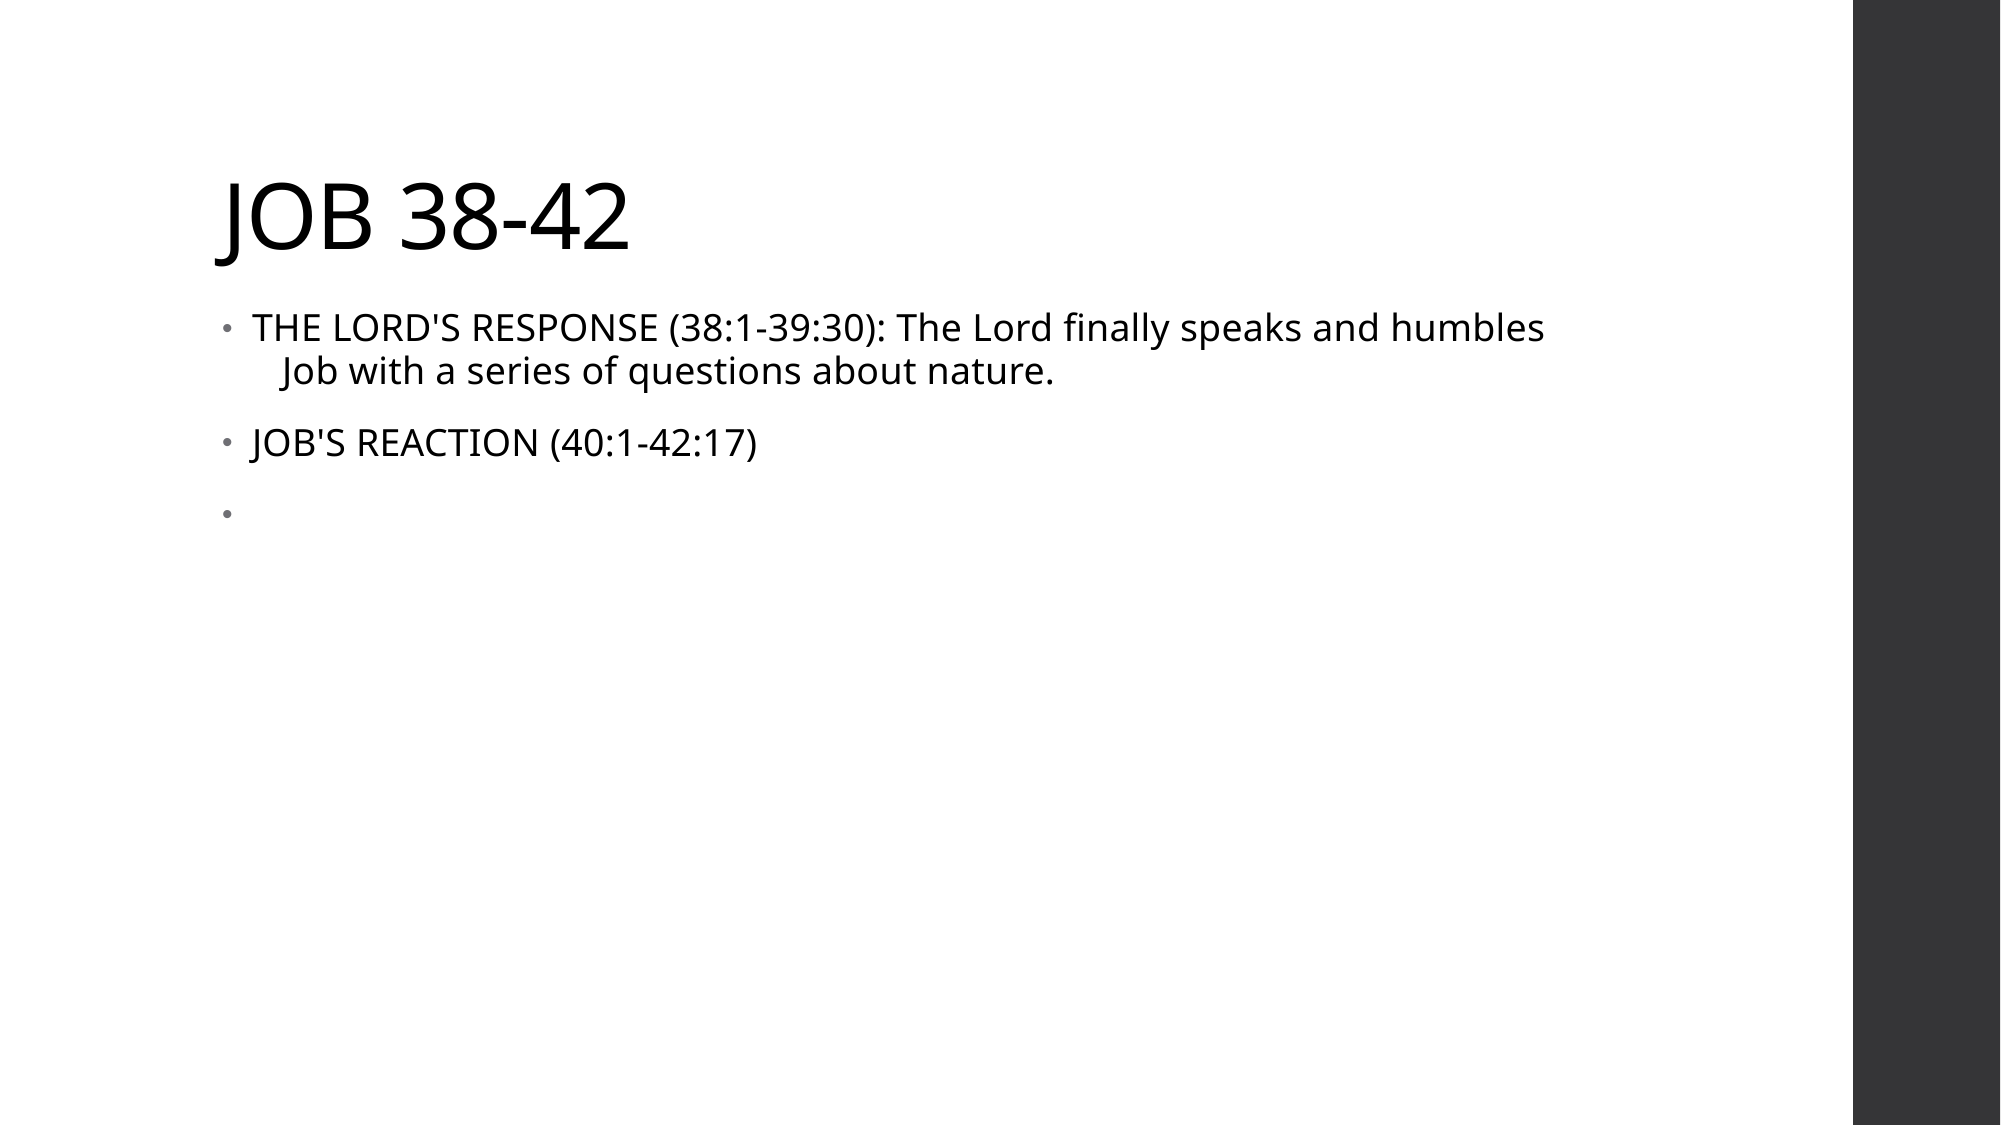

# JOB 38-42
THE LORD'S RESPONSE (38:1-39:30): The Lord finally speaks and humbles Job with a series of questions about nature.
JOB'S REACTION (40:1-42:17)